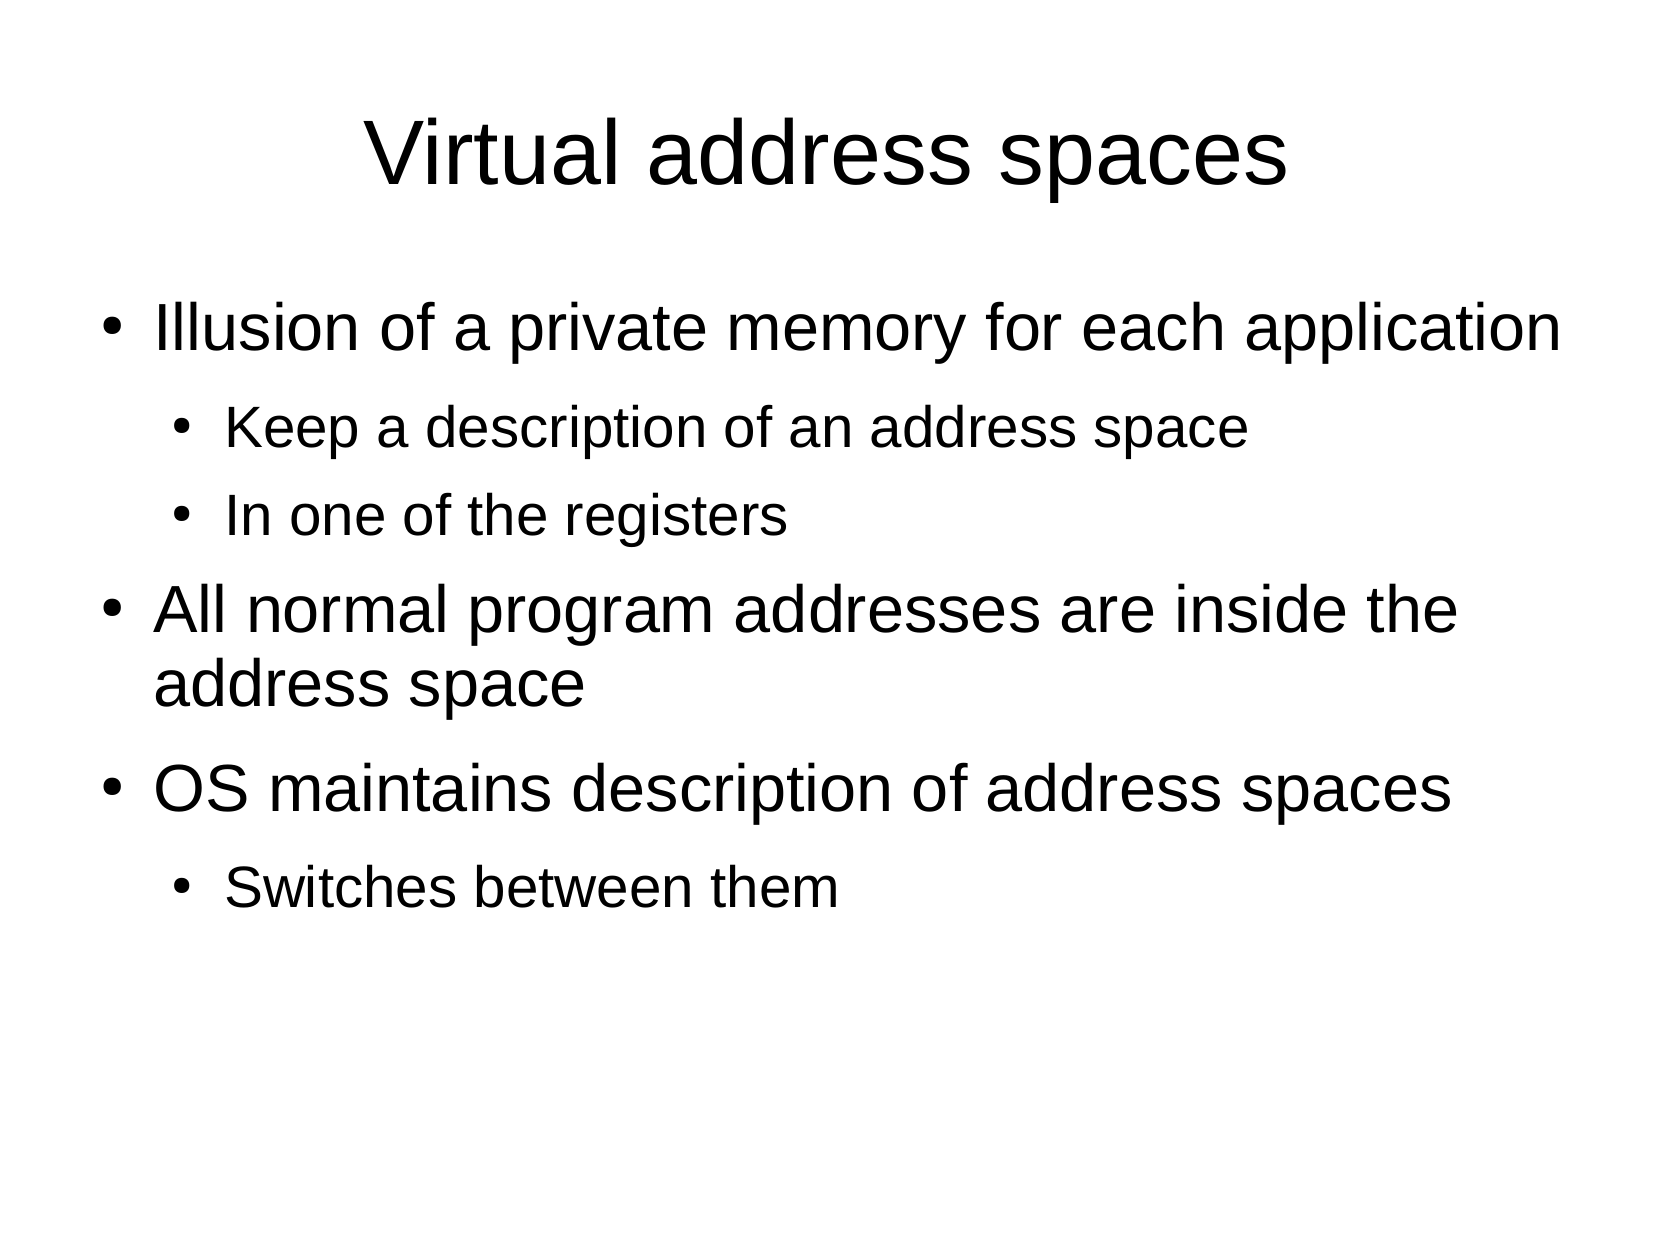

# Virtual address spaces
Illusion of a private memory for each application
Keep a description of an address space
In one of the registers
All normal program addresses are inside the address space
OS maintains description of address spaces
Switches between them